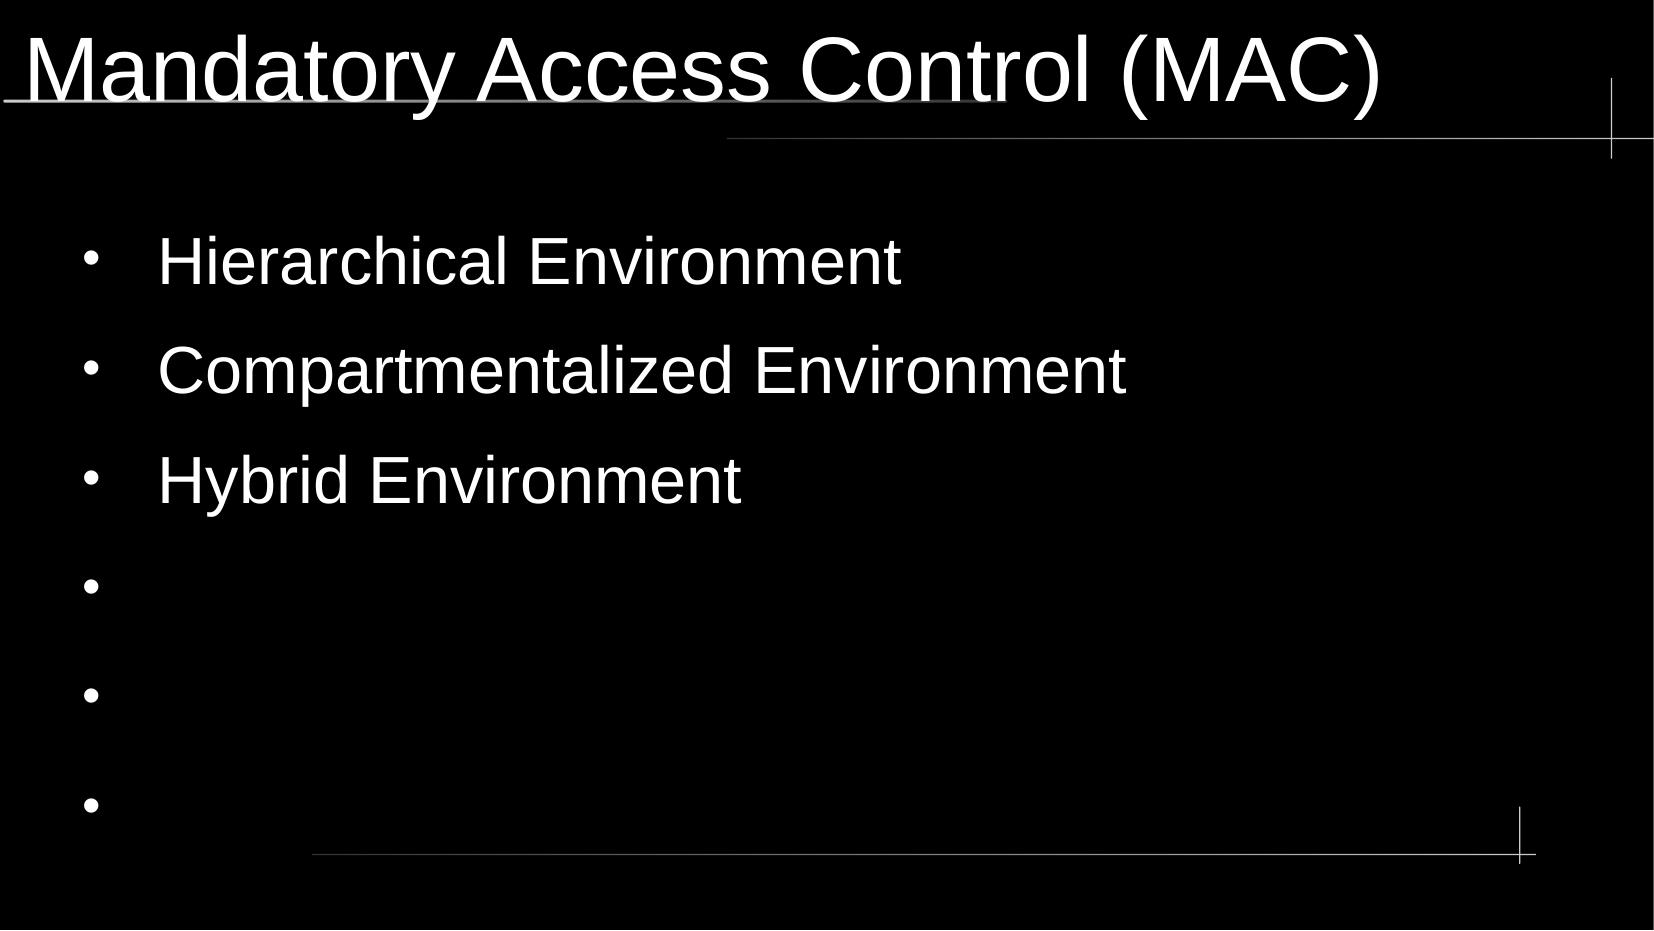

# Mandatory Access Control (MAC)
Hierarchical Environment
Compartmentalized Environment
Hybrid Environment